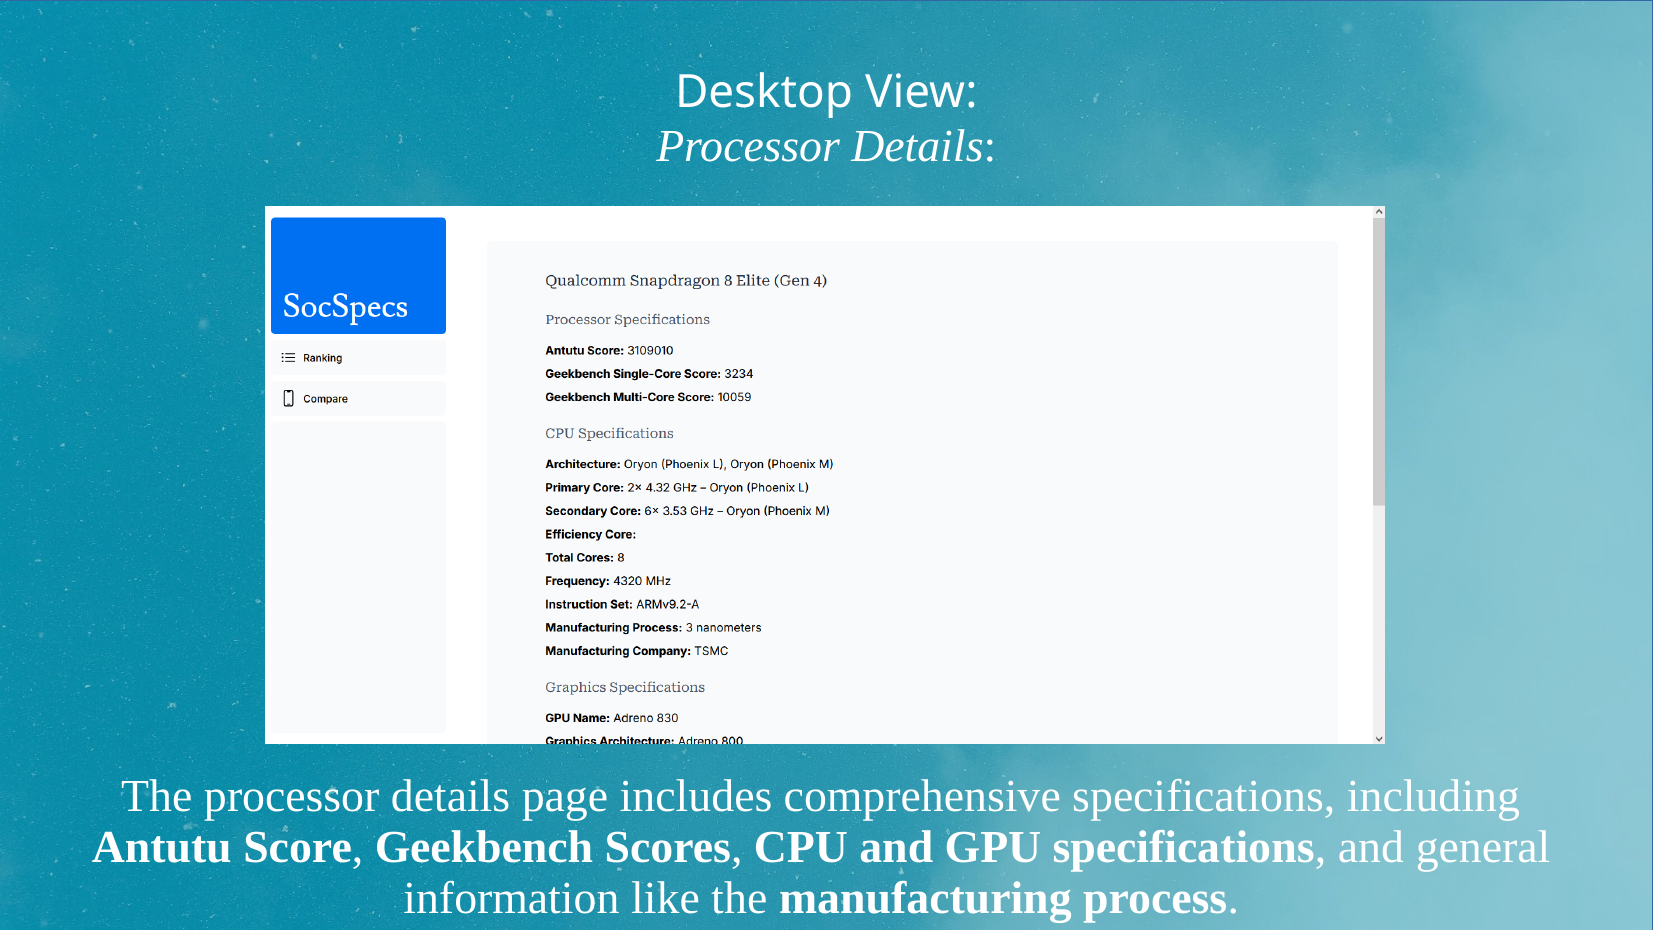

# Desktop View: Processor Details:
The processor details page includes comprehensive specifications, including Antutu Score, Geekbench Scores, CPU and GPU specifications, and general information like the manufacturing process.